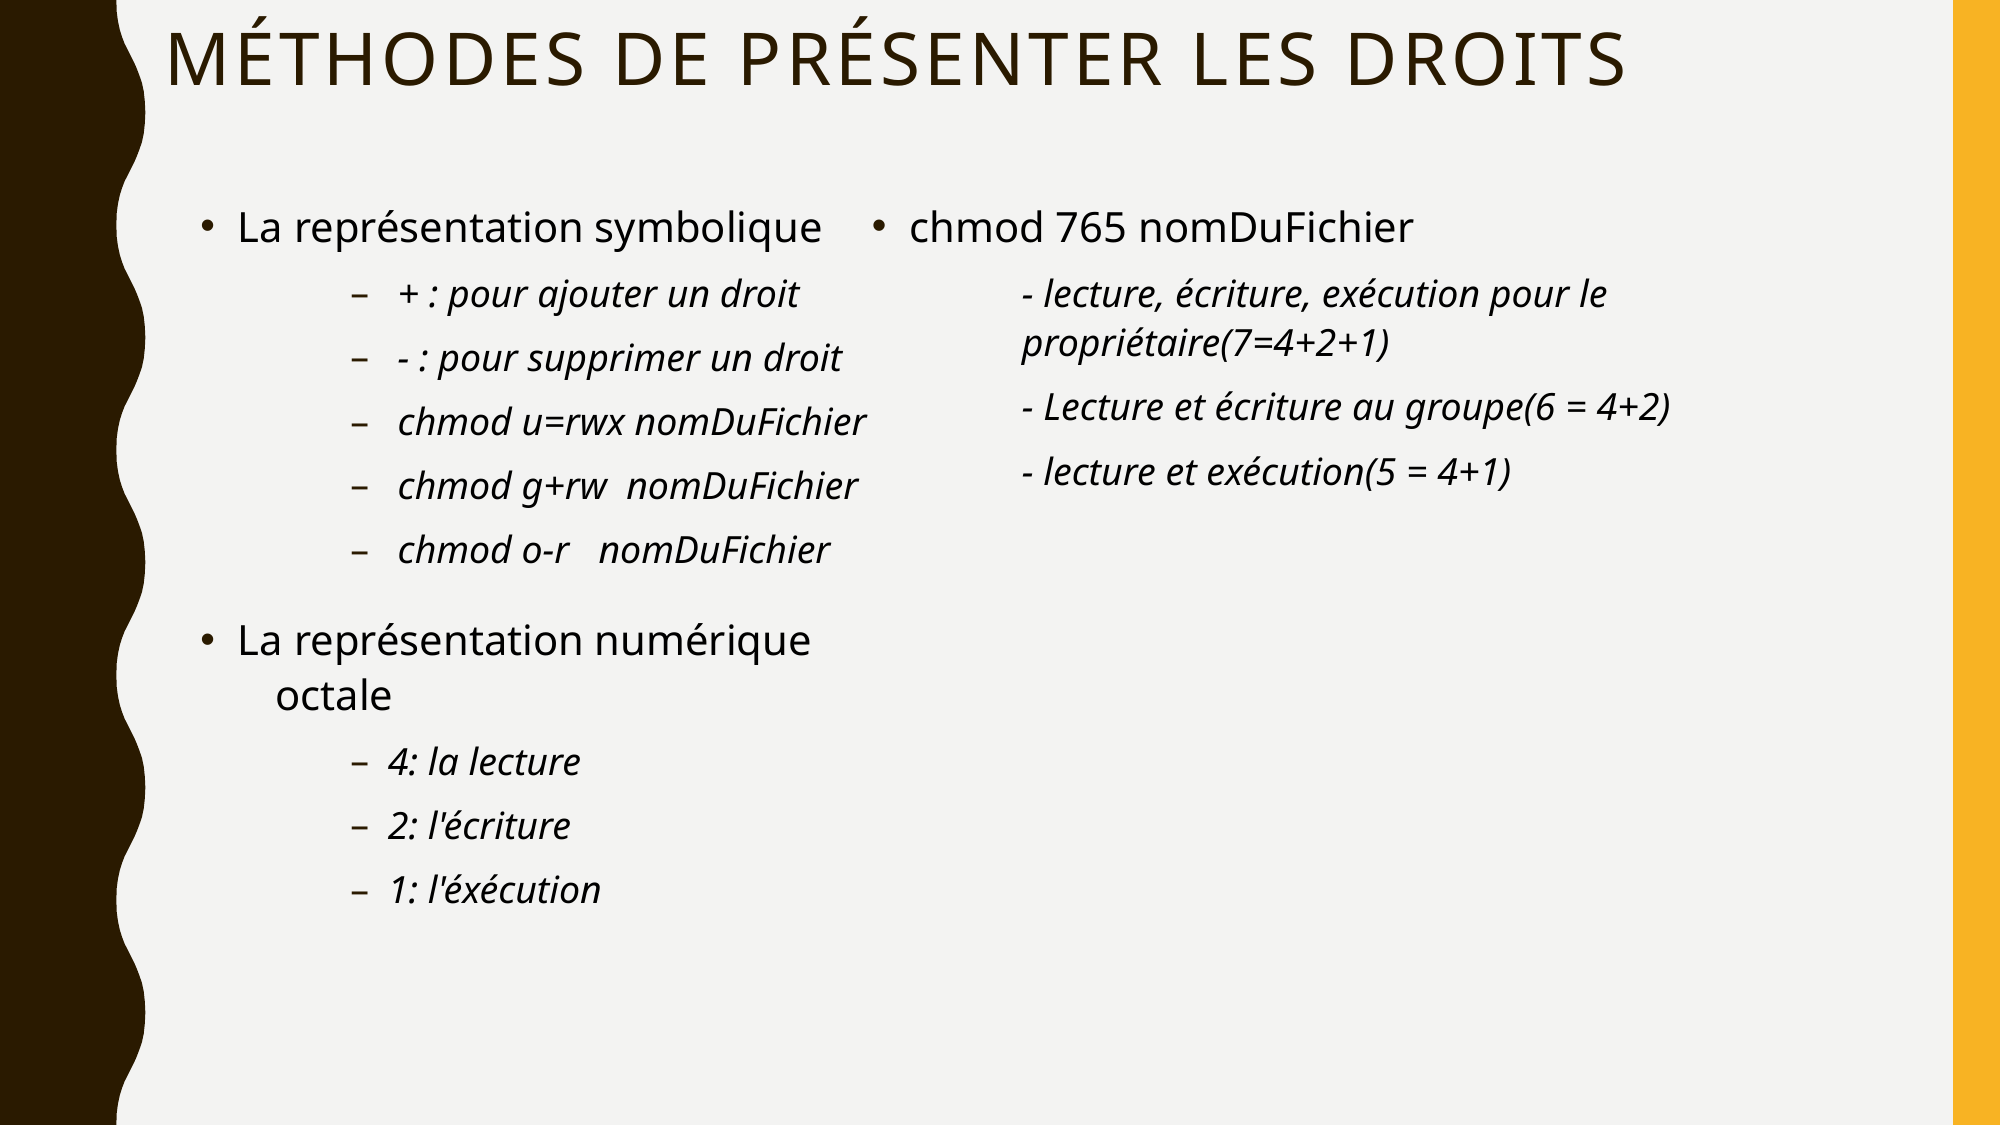

# Méthodes de présenter les droits
La représentation symbolique
 + : pour ajouter un droit
 - : pour supprimer un droit
 chmod u=rwx nomDuFichier
 chmod g+rw nomDuFichier
 chmod o-r nomDuFichier
chmod 765 nomDuFichier
- lecture, écriture, exécution pour le propriétaire(7=4+2+1)
- Lecture et écriture au groupe(6 = 4+2)
- lecture et exécution(5 = 4+1)
La représentation numérique octale
4: la lecture
2: l'écriture
1: l'éxécution